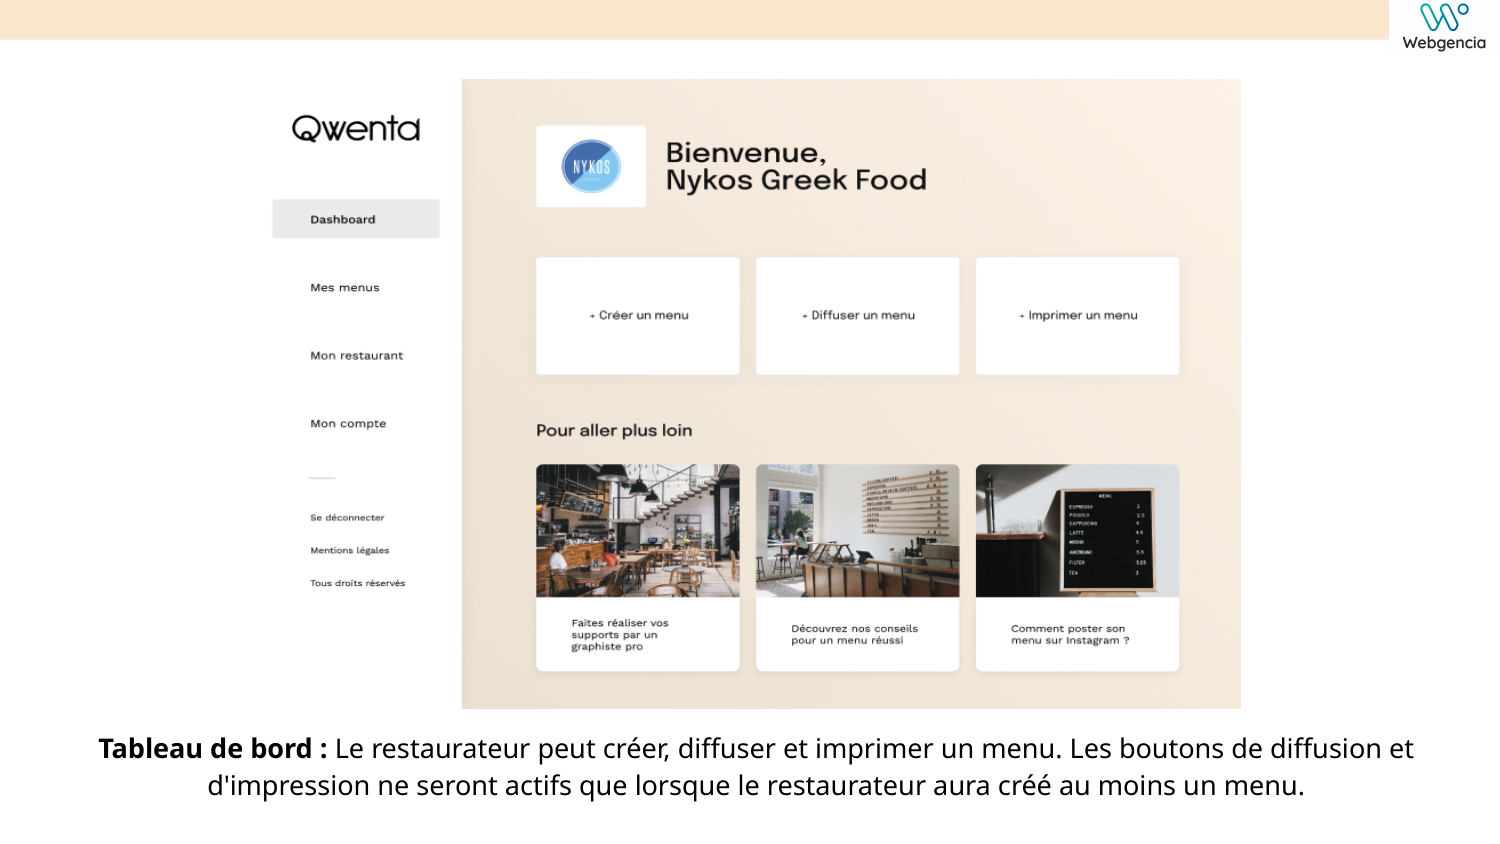

#
Tableau de bord : Le restaurateur peut créer, diffuser et imprimer un menu. Les boutons de diffusion et d'impression ne seront actifs que lorsque le restaurateur aura créé au moins un menu.